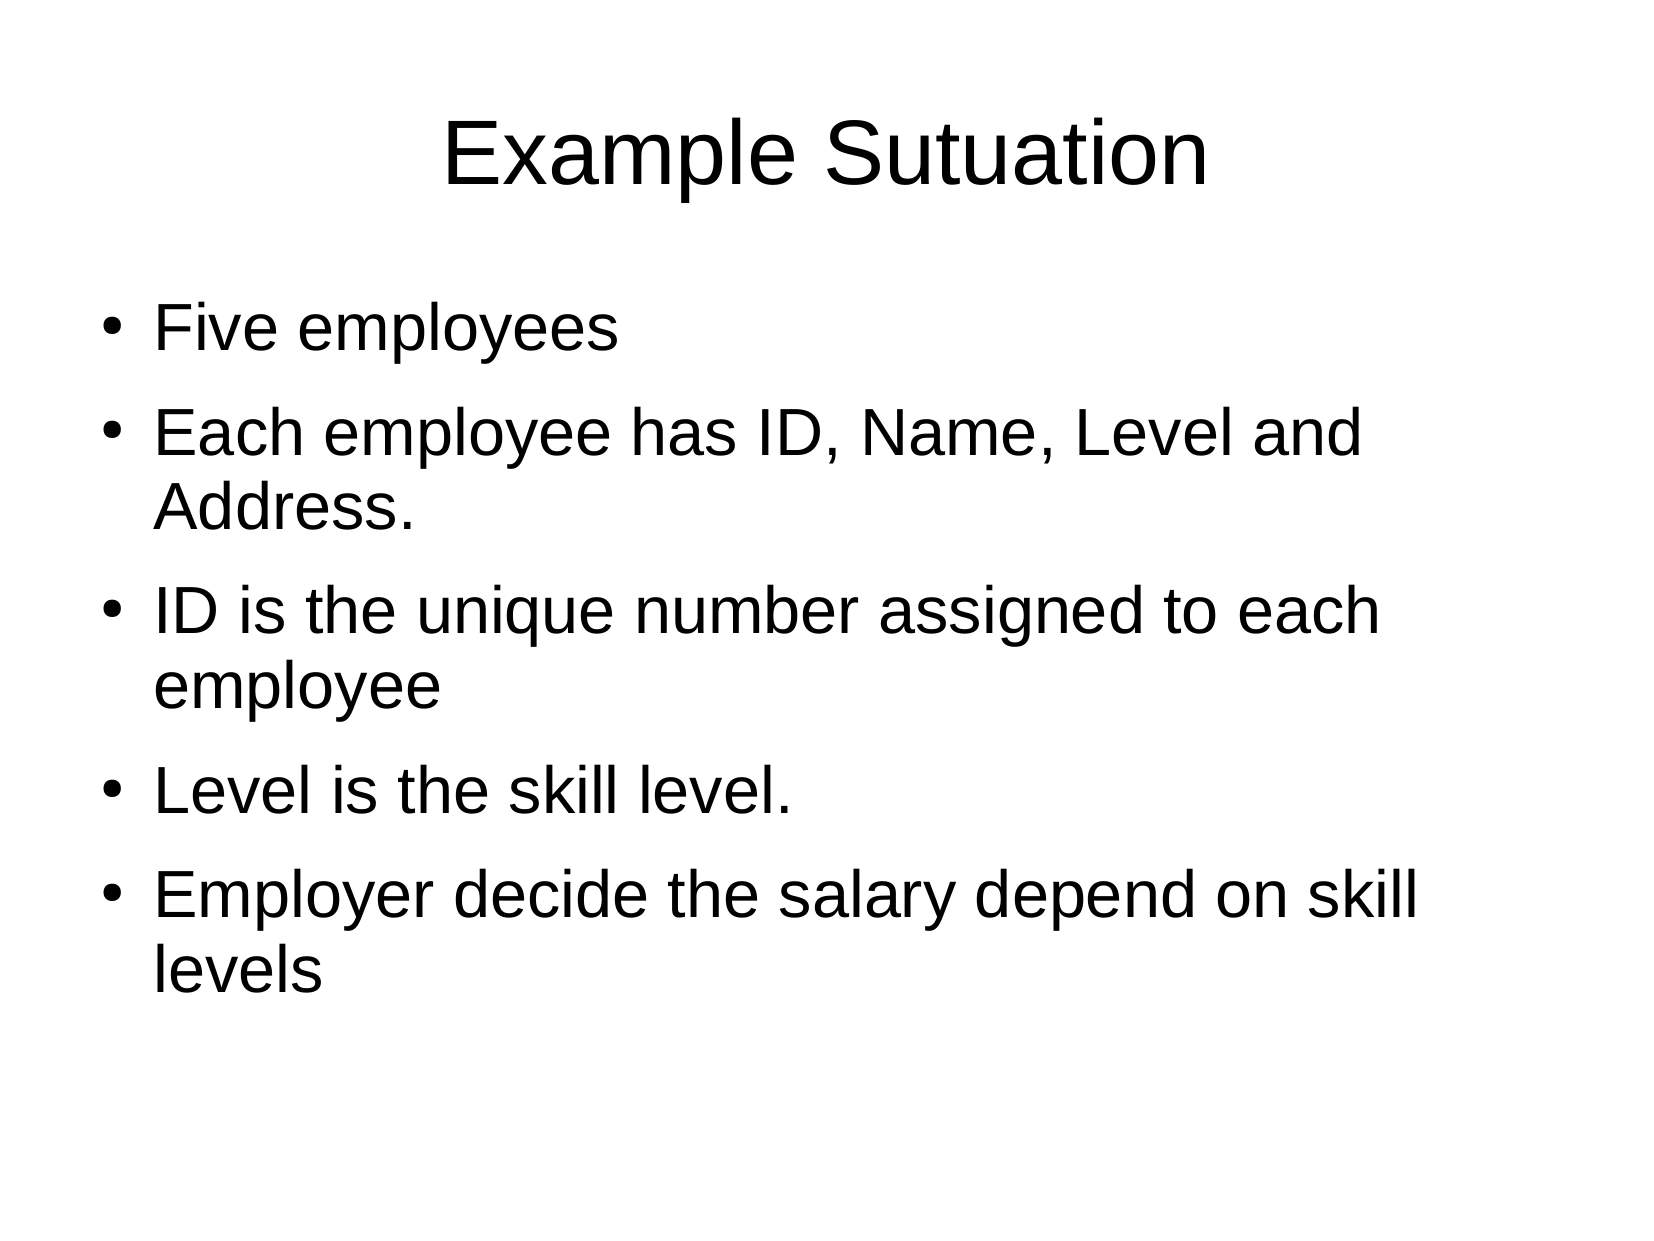

# Example Sutuation
Five employees
Each employee has ID, Name, Level and Address.
ID is the unique number assigned to each employee
Level is the skill level.
Employer decide the salary depend on skill levels